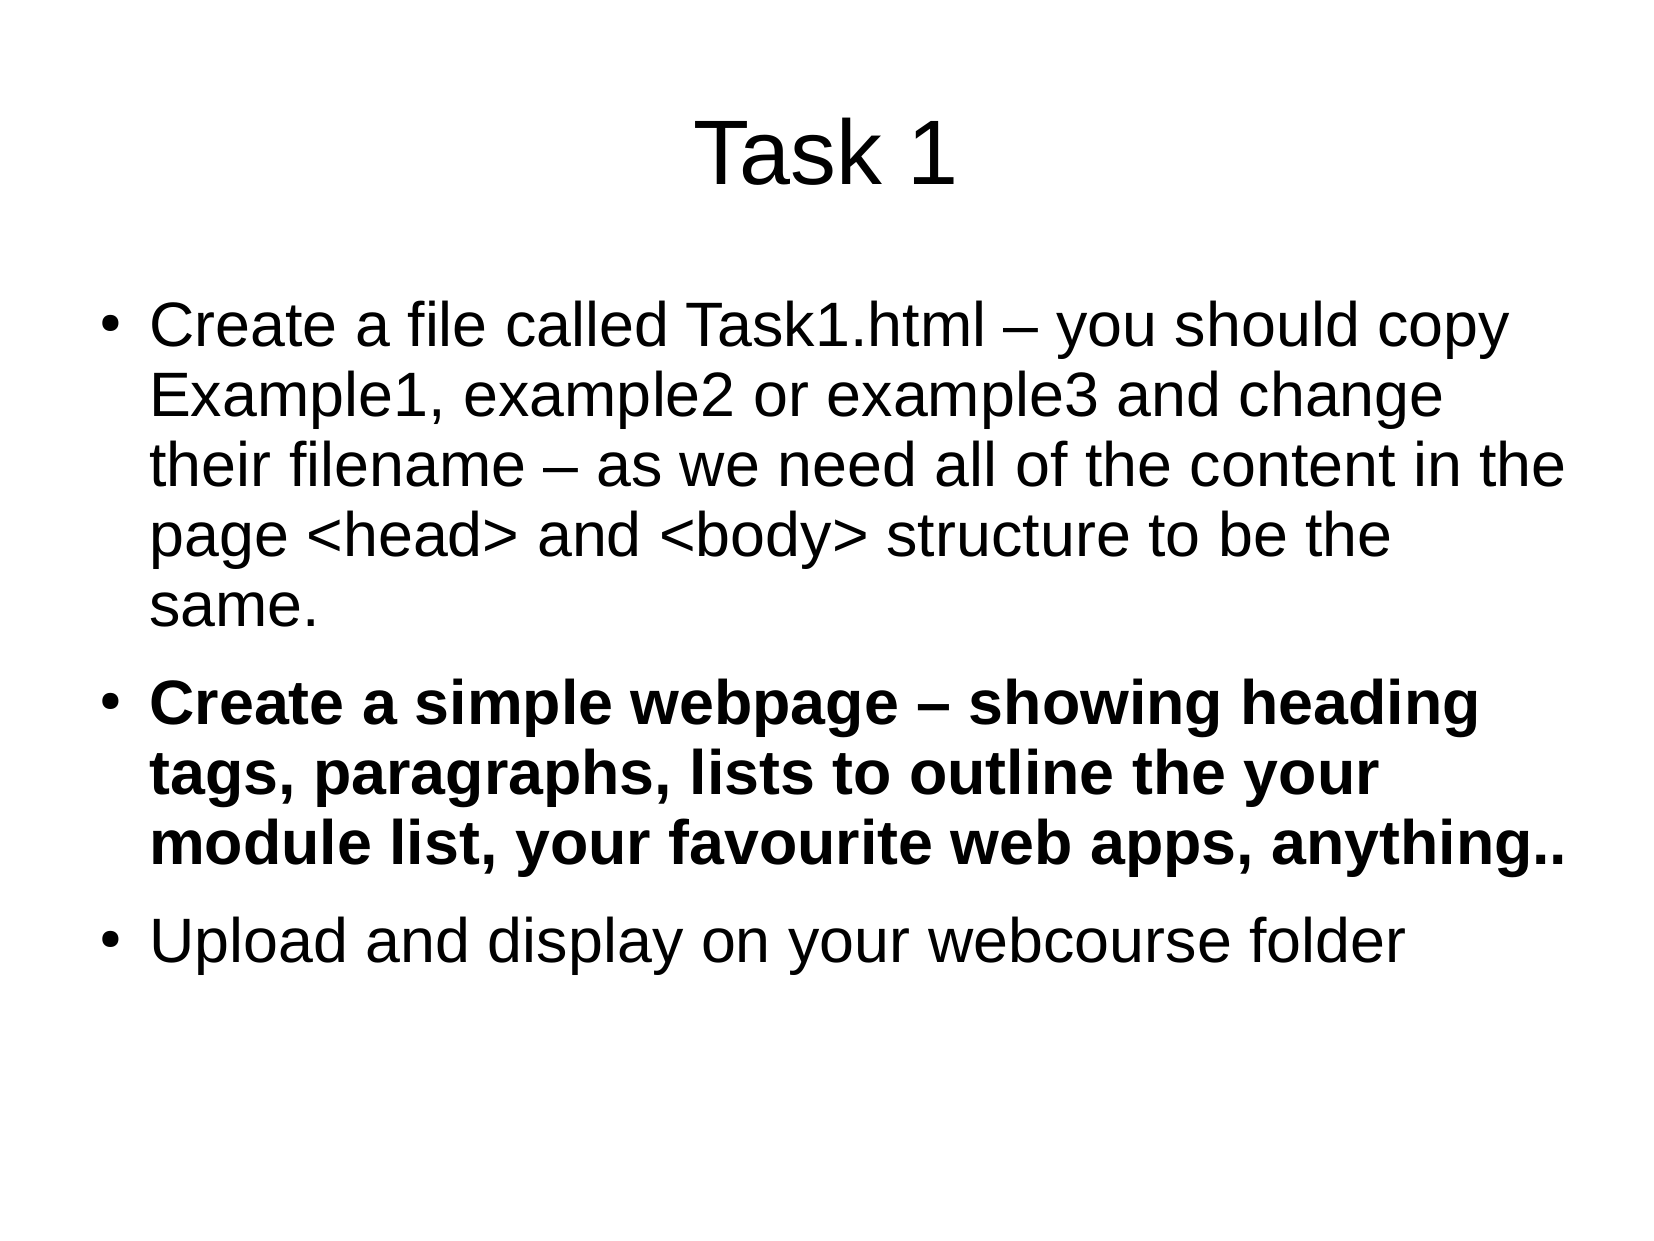

# Task 1
Create a file called Task1.html – you should copy Example1, example2 or example3 and change their filename – as we need all of the content in the page <head> and <body> structure to be the same.
Create a simple webpage – showing heading tags, paragraphs, lists to outline the your module list, your favourite web apps, anything..
Upload and display on your webcourse folder